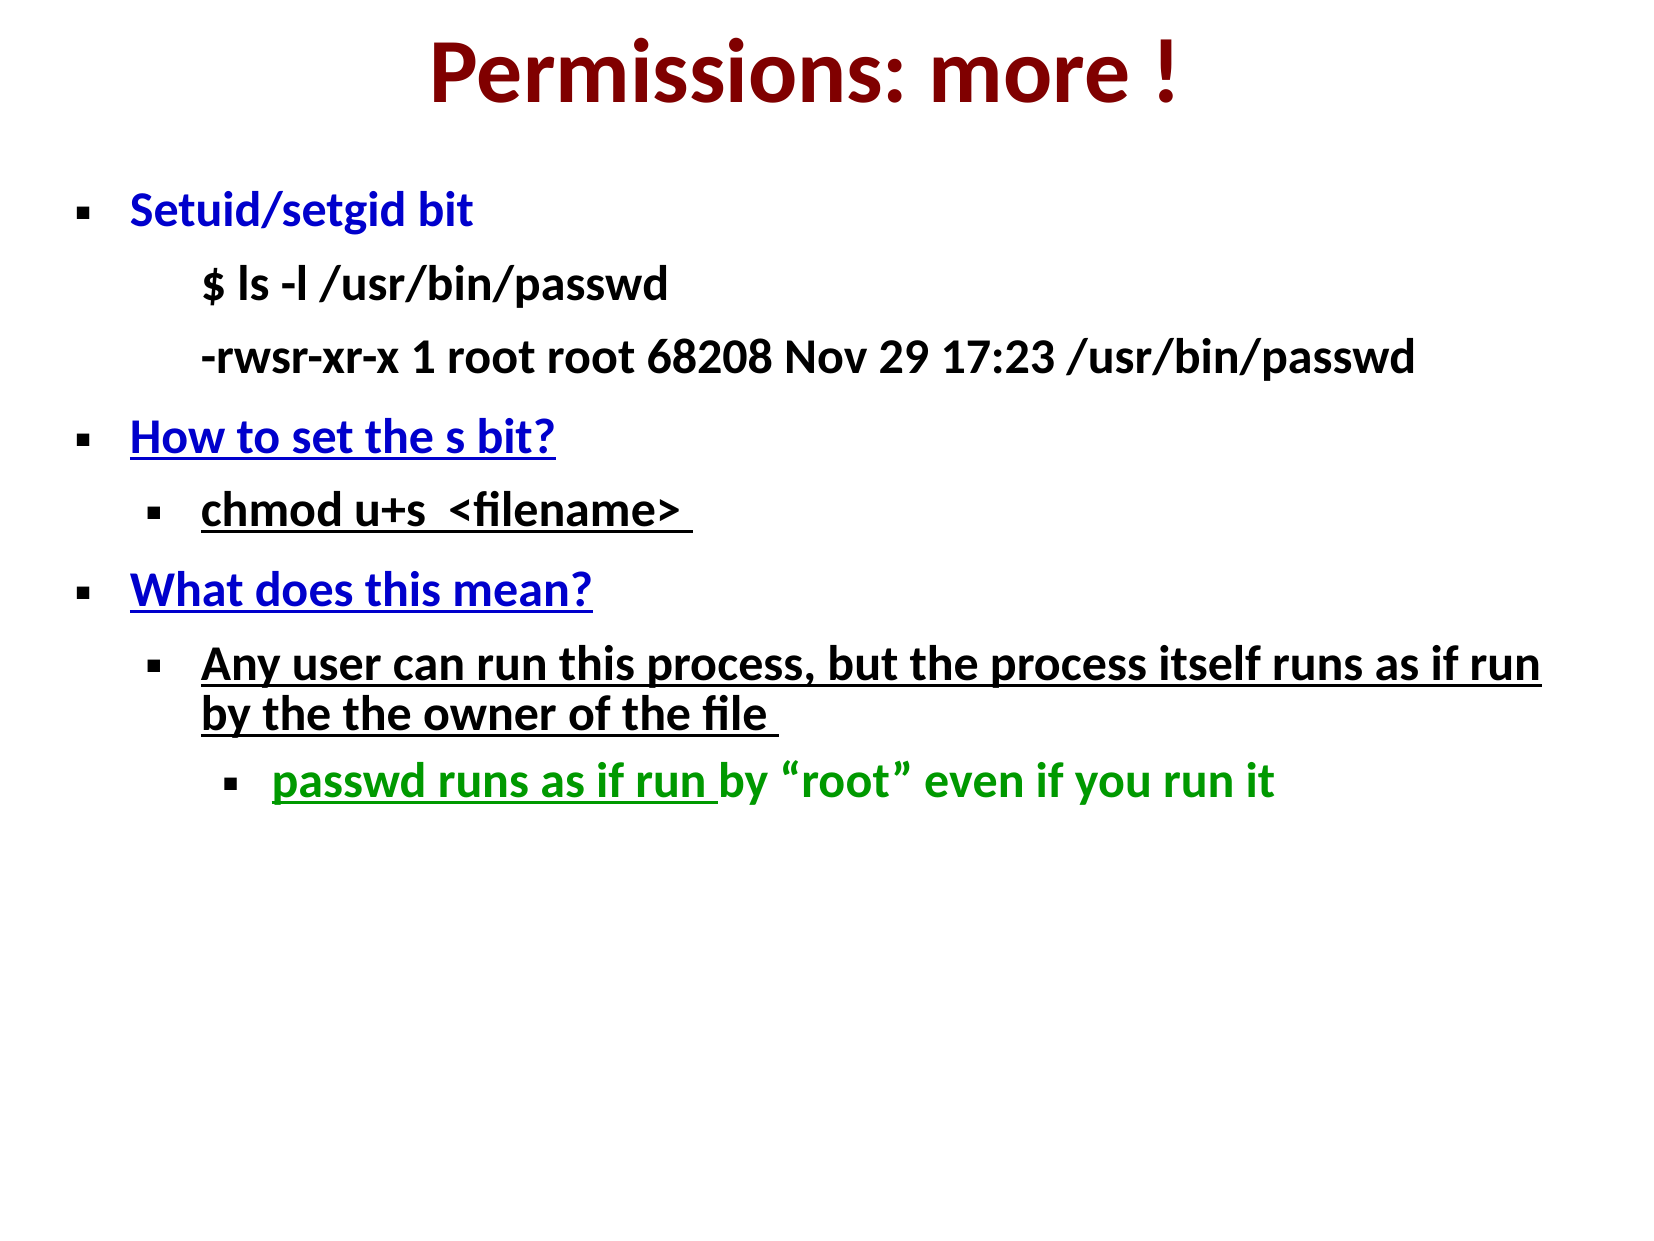

# Permissions: more !
Setuid/setgid bit
$ ls -l /usr/bin/passwd
-rwsr-xr-x 1 root root 68208 Nov 29 17:23 /usr/bin/passwd
How to set the s bit?
chmod u+s <filename>
What does this mean?
Any user can run this process, but the process itself runs as if run by the the owner of the file
passwd runs as if run by “root” even if you run it